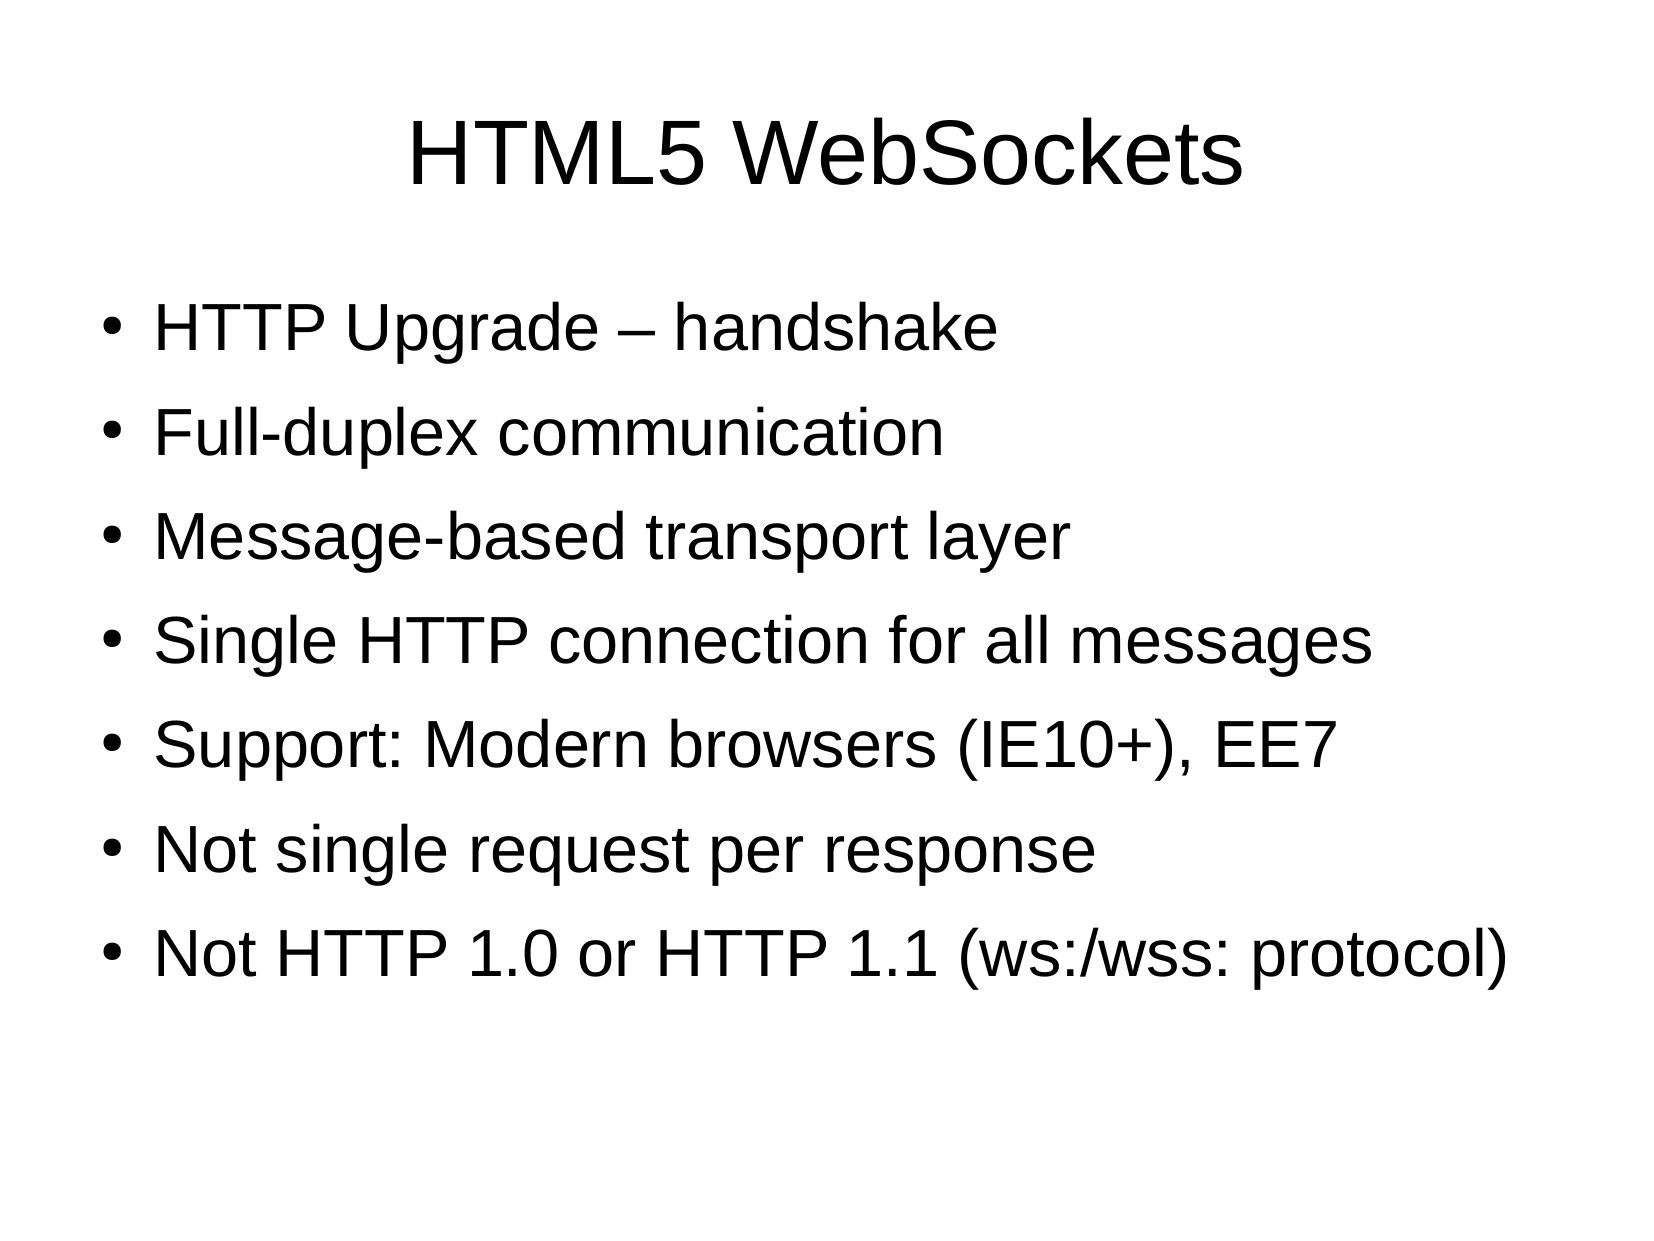

# HTML5 WebSockets
HTTP Upgrade – handshake
Full-duplex communication
Message-based transport layer
Single HTTP connection for all messages
Support: Modern browsers (IE10+), EE7
Not single request per response
Not HTTP 1.0 or HTTP 1.1 (ws:/wss: protocol)